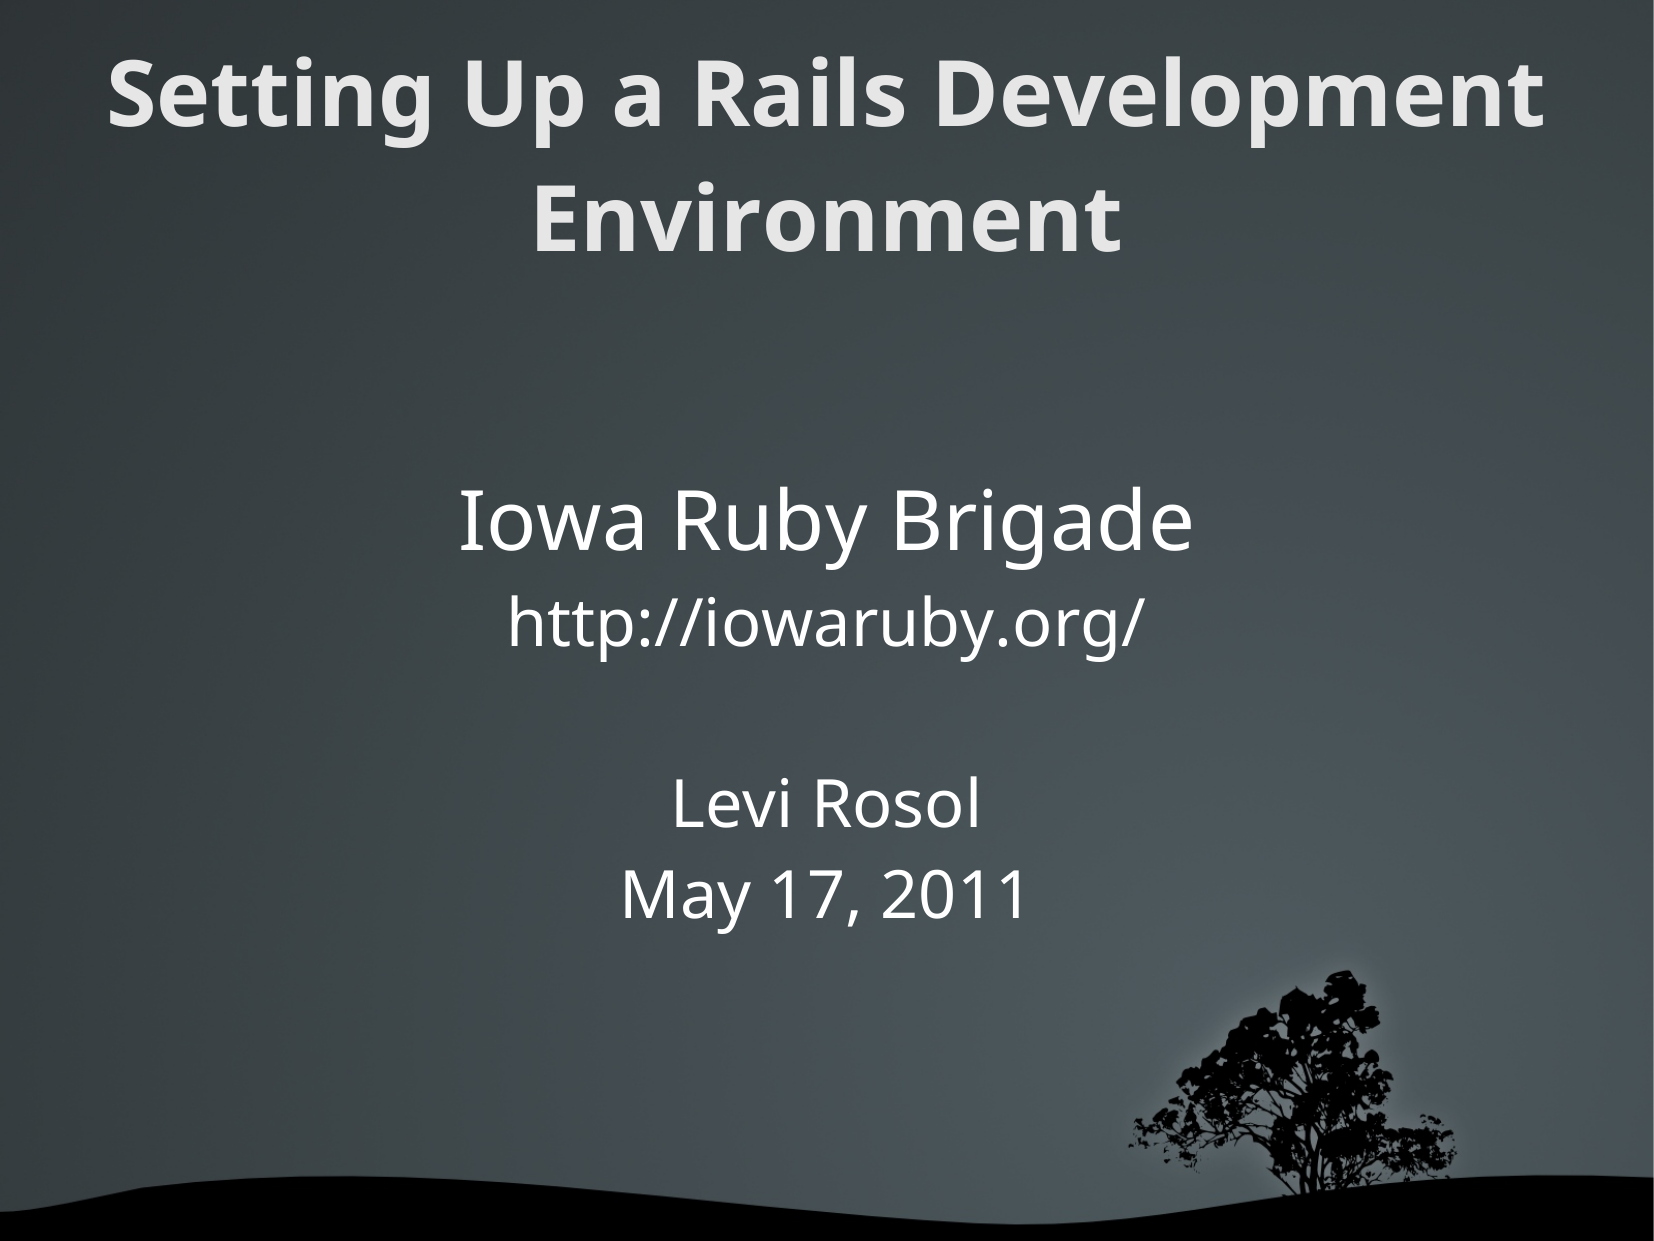

# Setting Up a Rails Development Environment
Iowa Ruby Brigade
http://iowaruby.org/
Levi Rosol
May 17, 2011